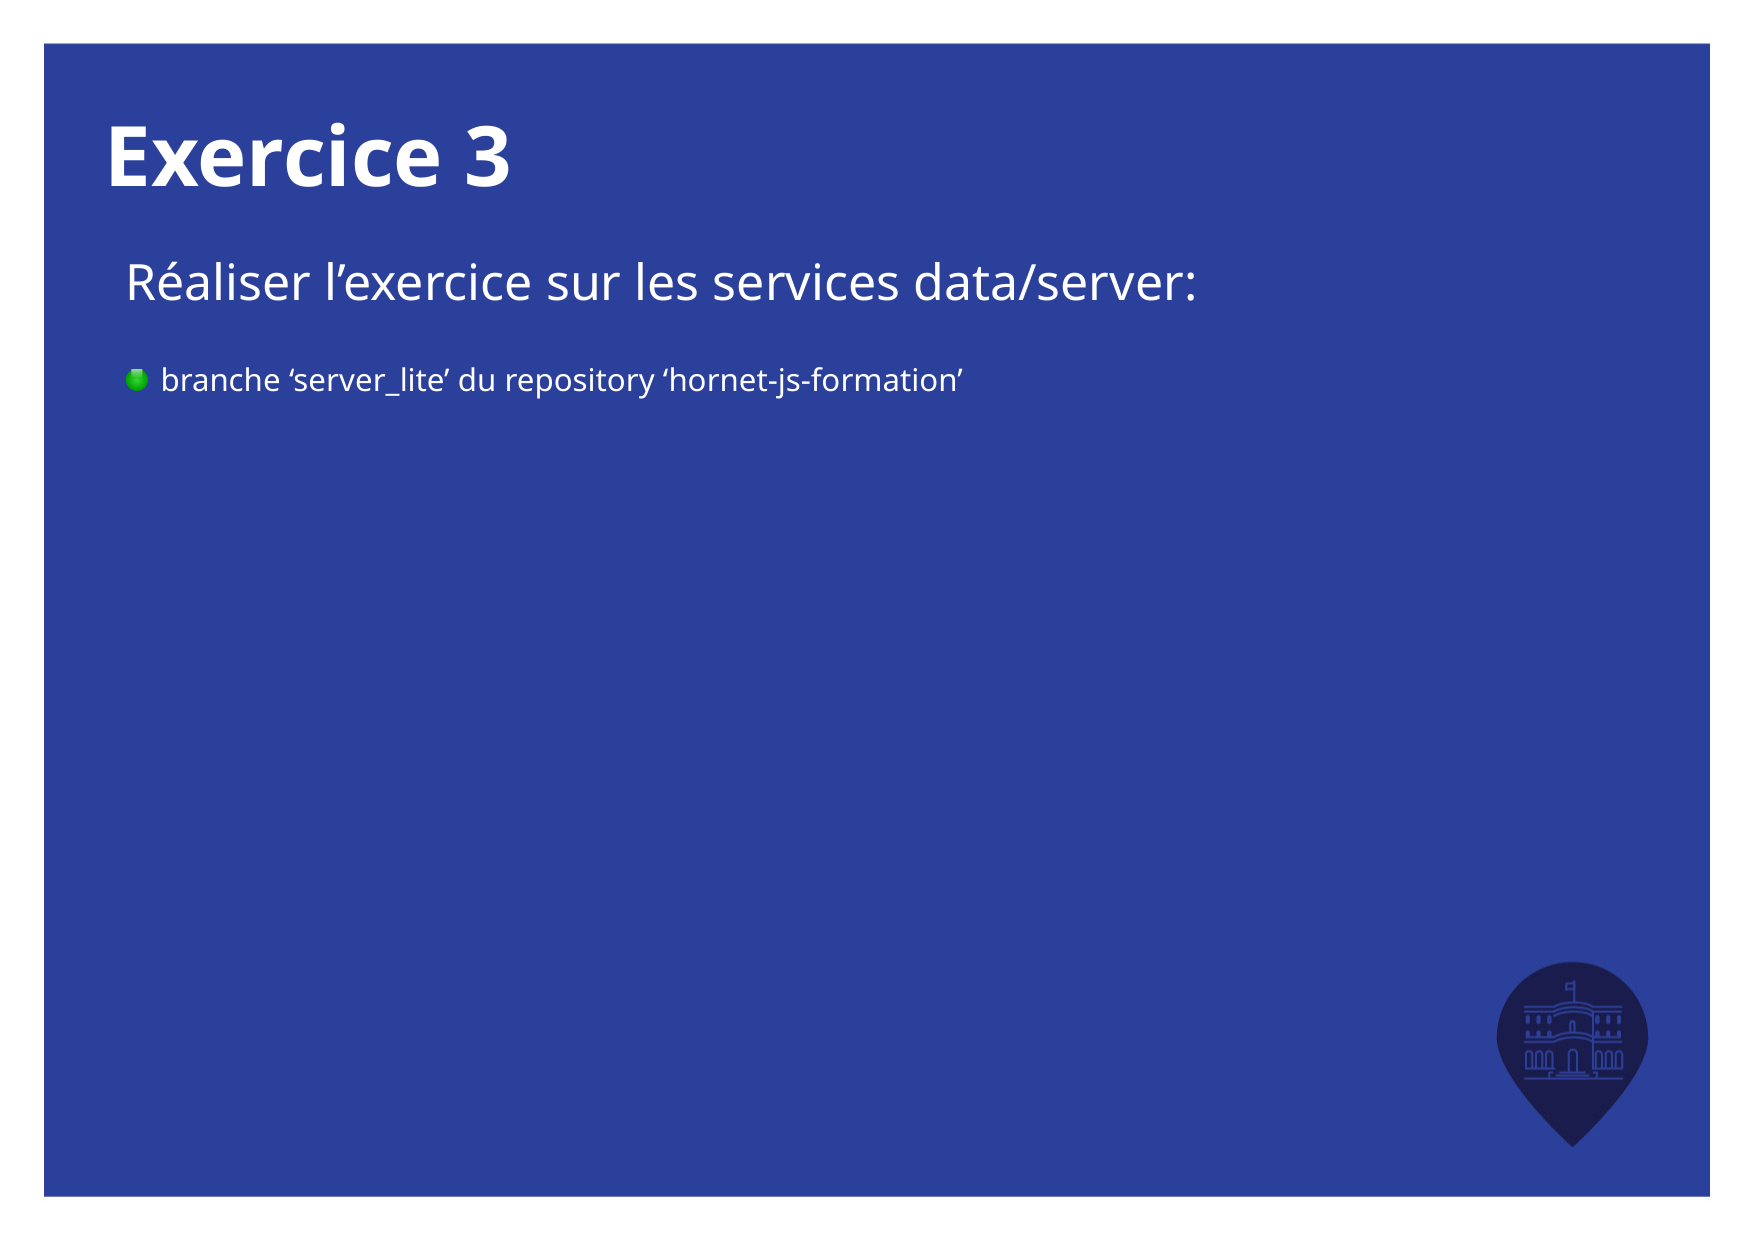

# Exercice 3
Réaliser l’exercice sur les services data/server:
branche ‘server_lite’ du repository ‘hornet-js-formation’